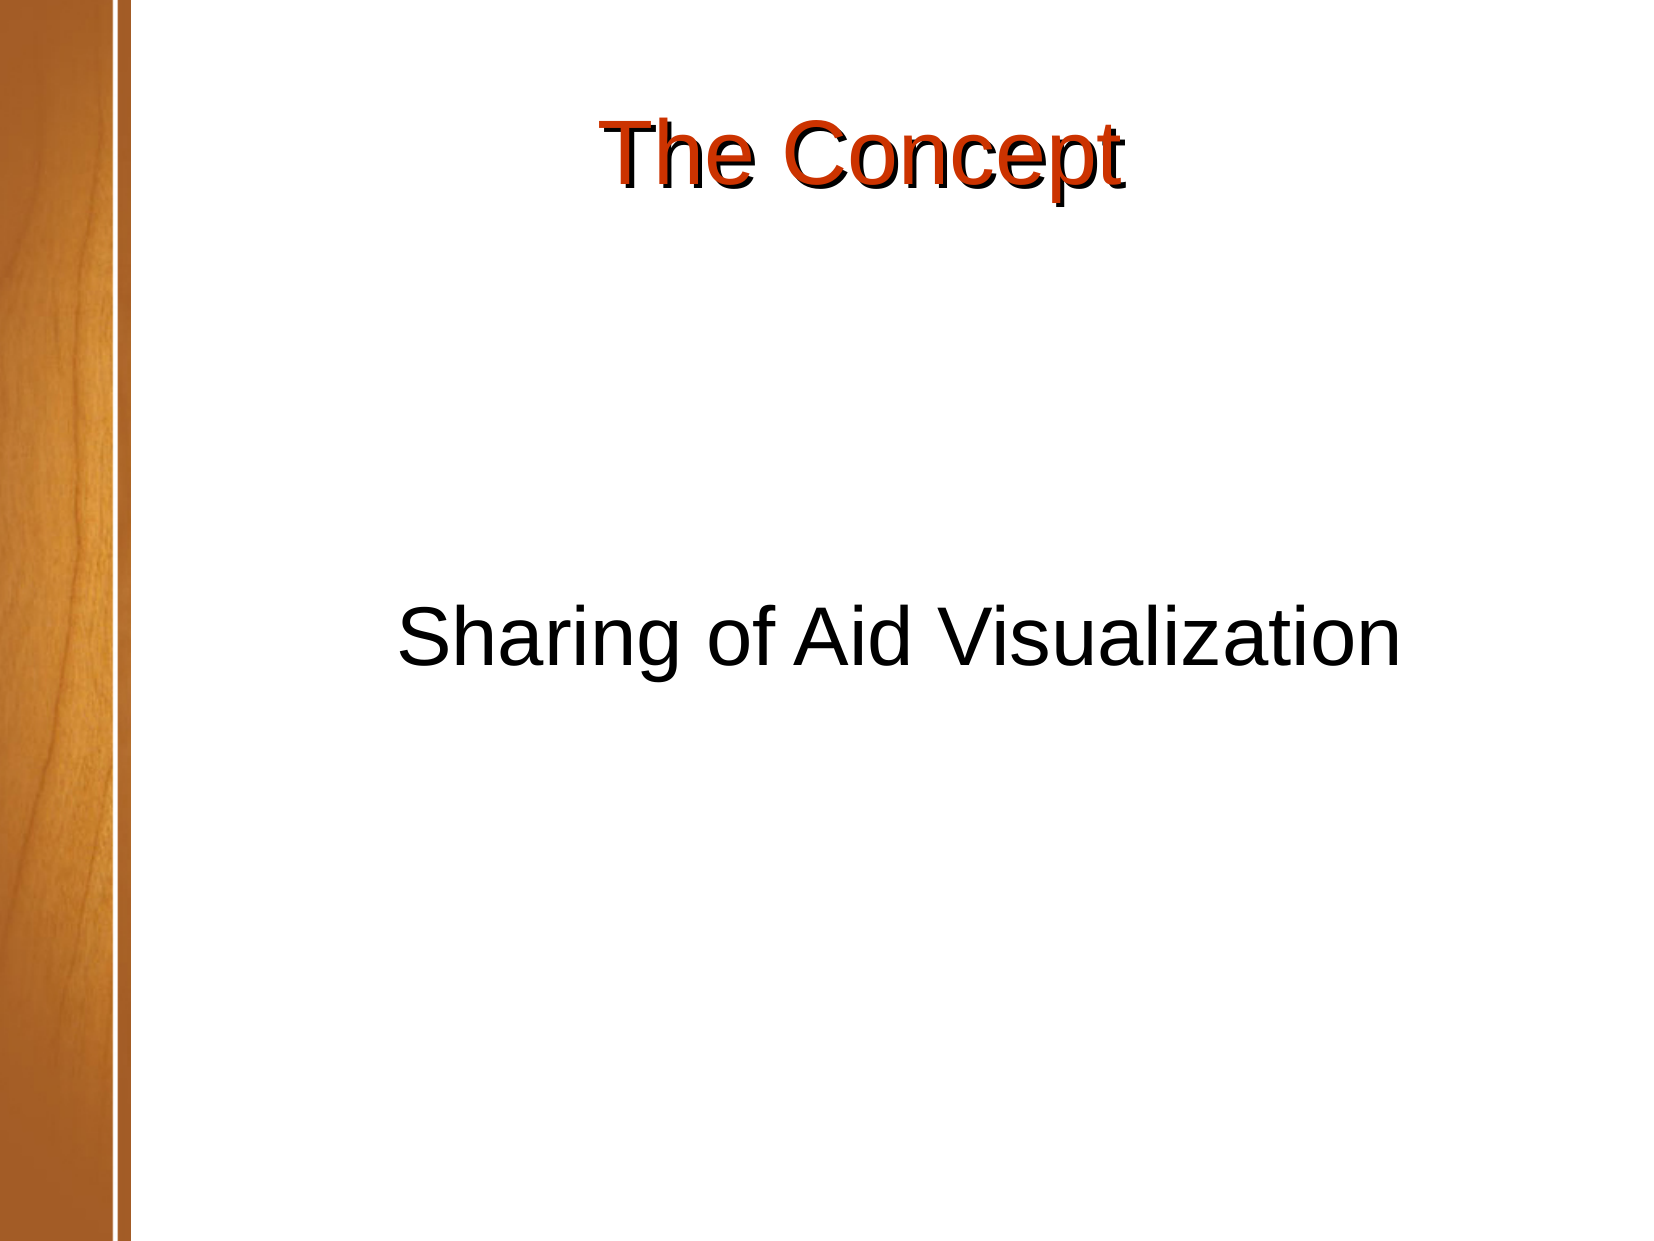

# The Concept
Sharing of Aid Visualization